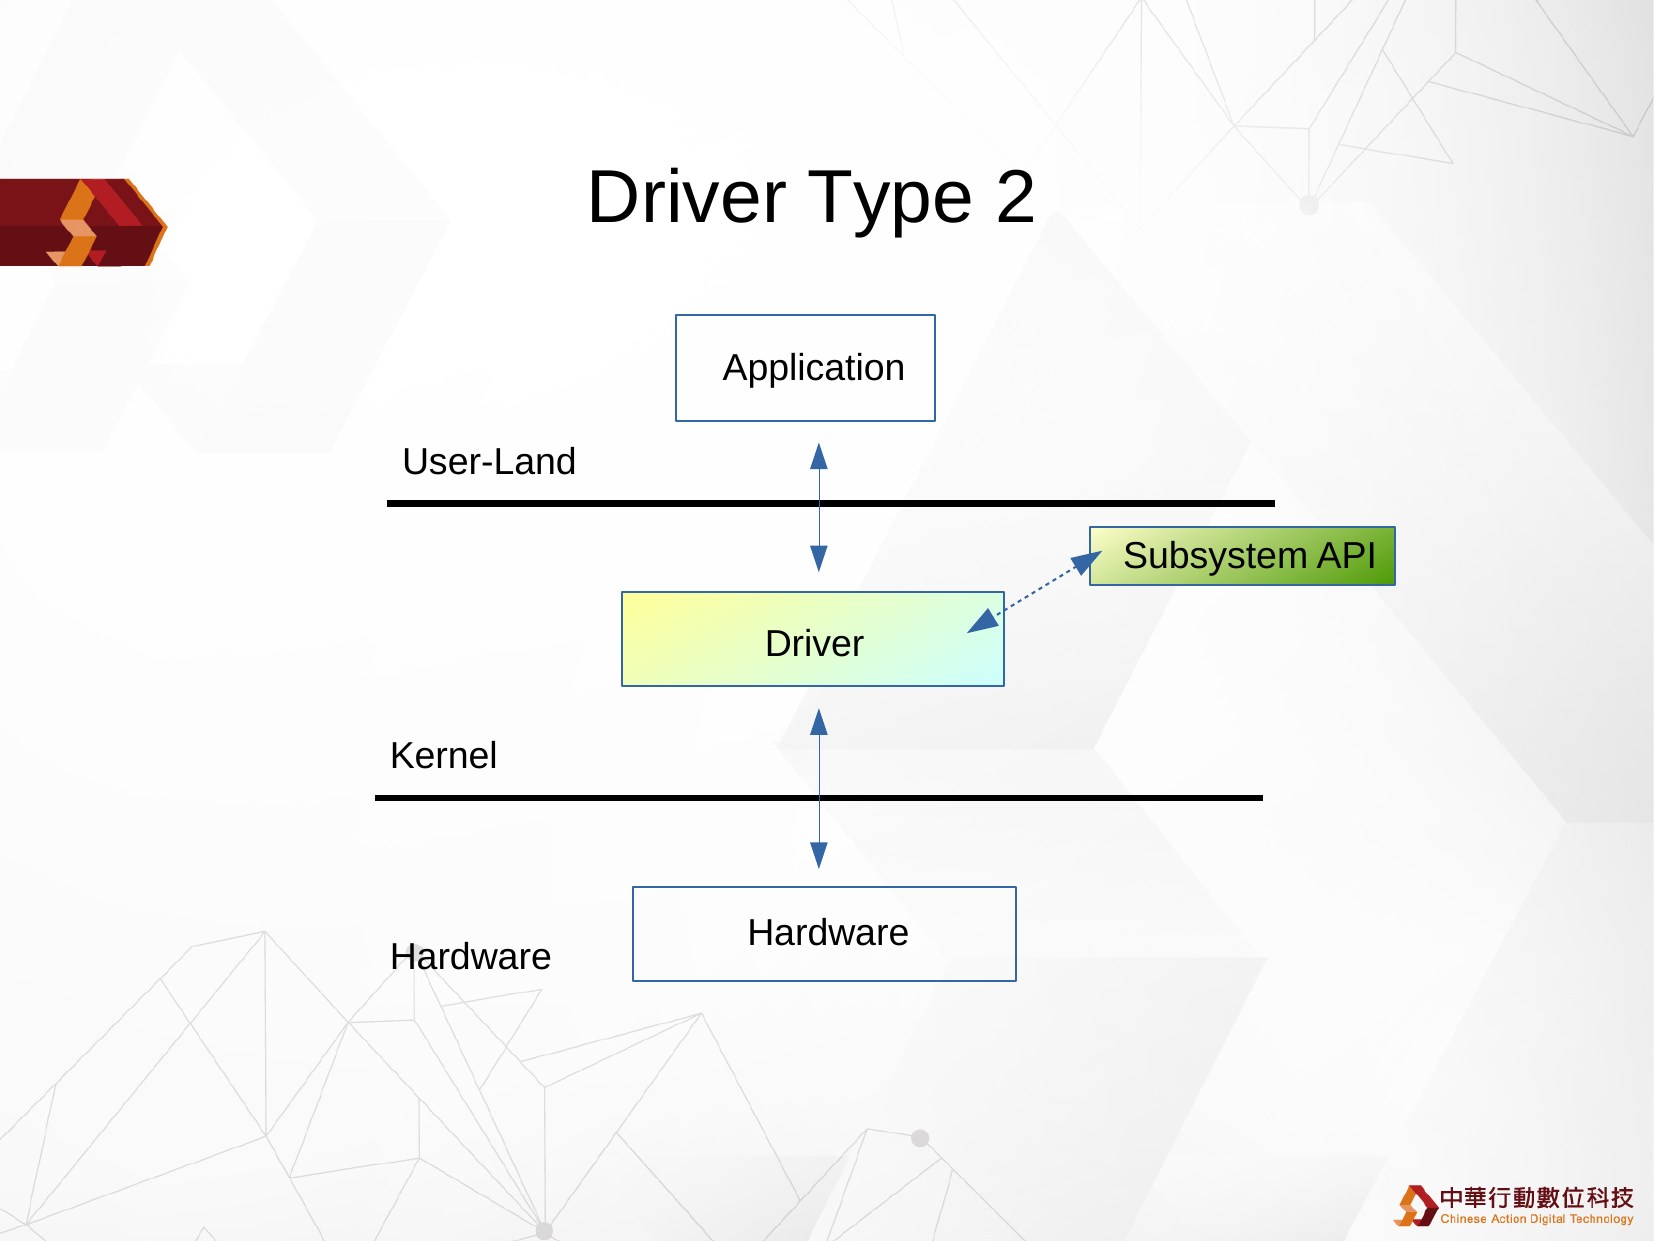

# Driver Type 2
Application
User-Land
Subsystem API
Driver
Kernel
Hardware
Hardware